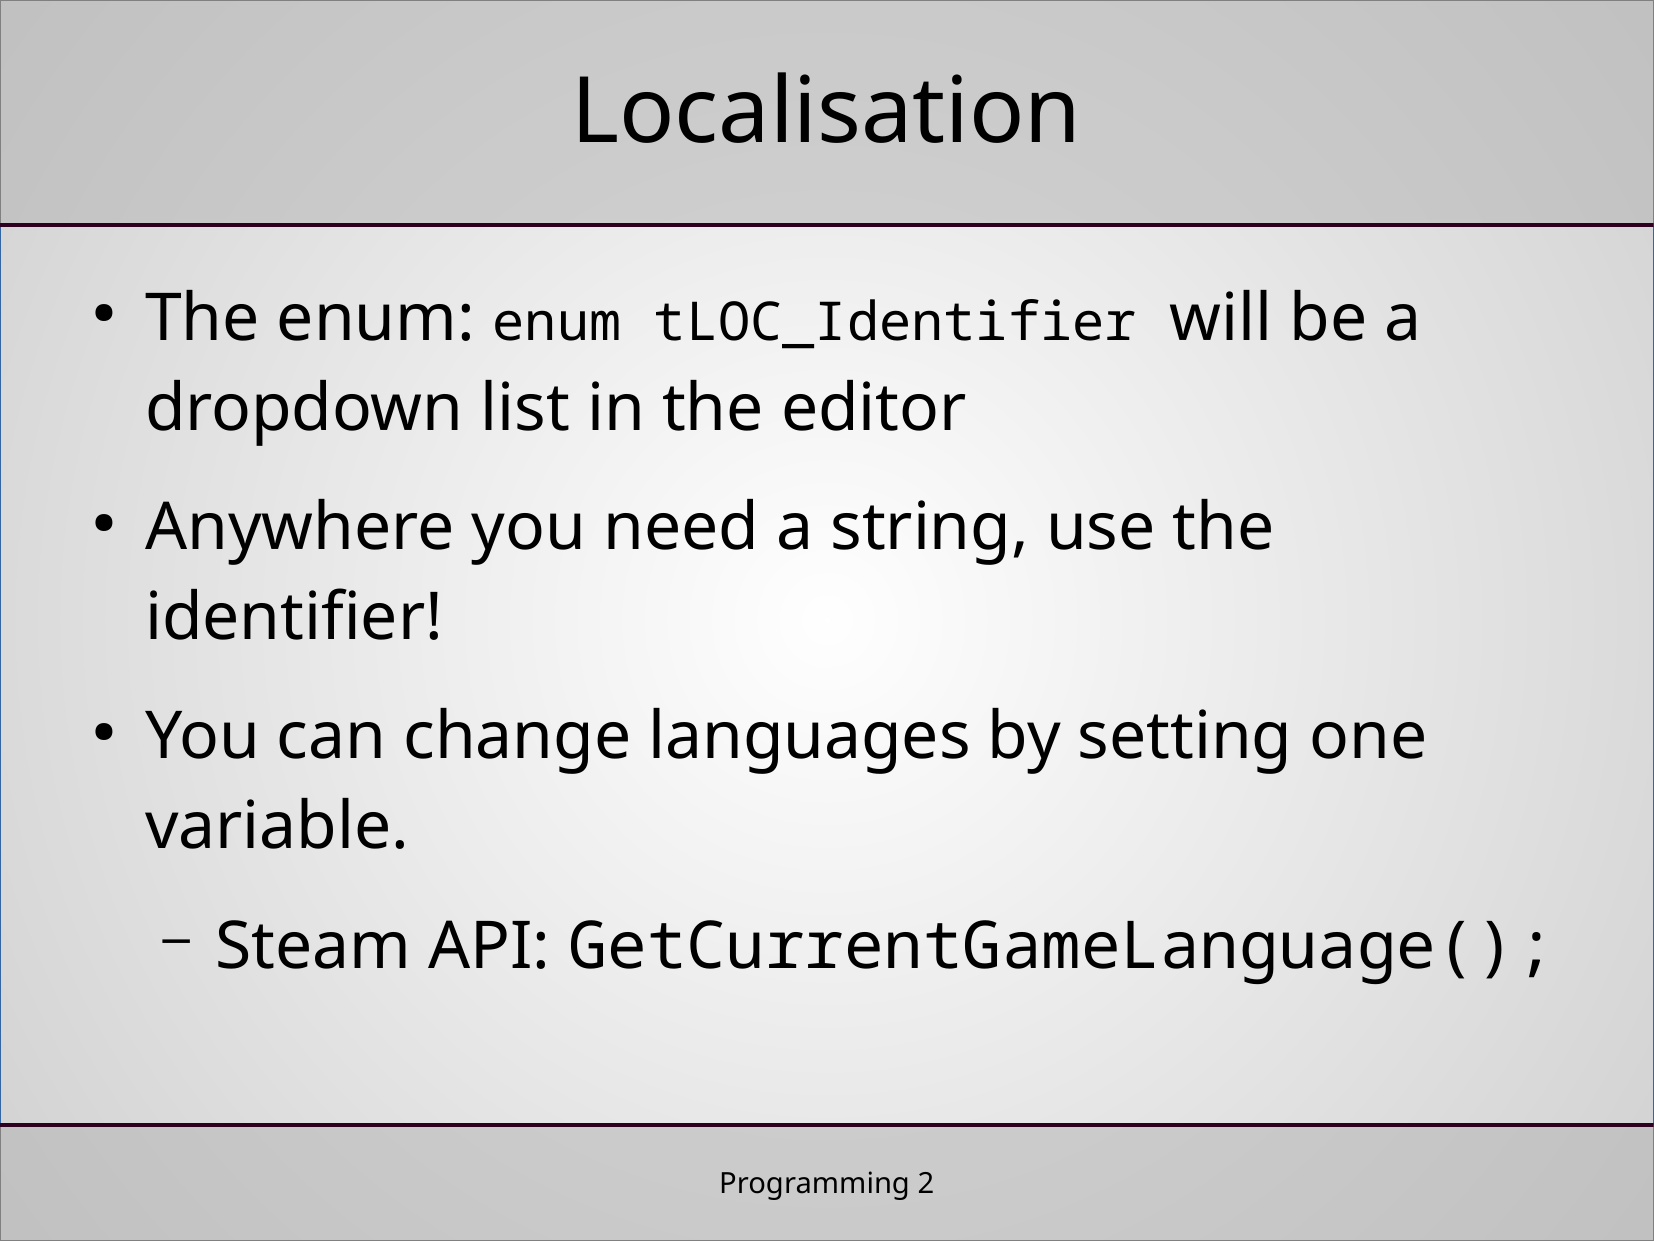

# Localisation
The enum: enum tLOC_Identifier will be a dropdown list in the editor
Anywhere you need a string, use the identifier!
You can change languages by setting one variable.
Steam API: GetCurrentGameLanguage();